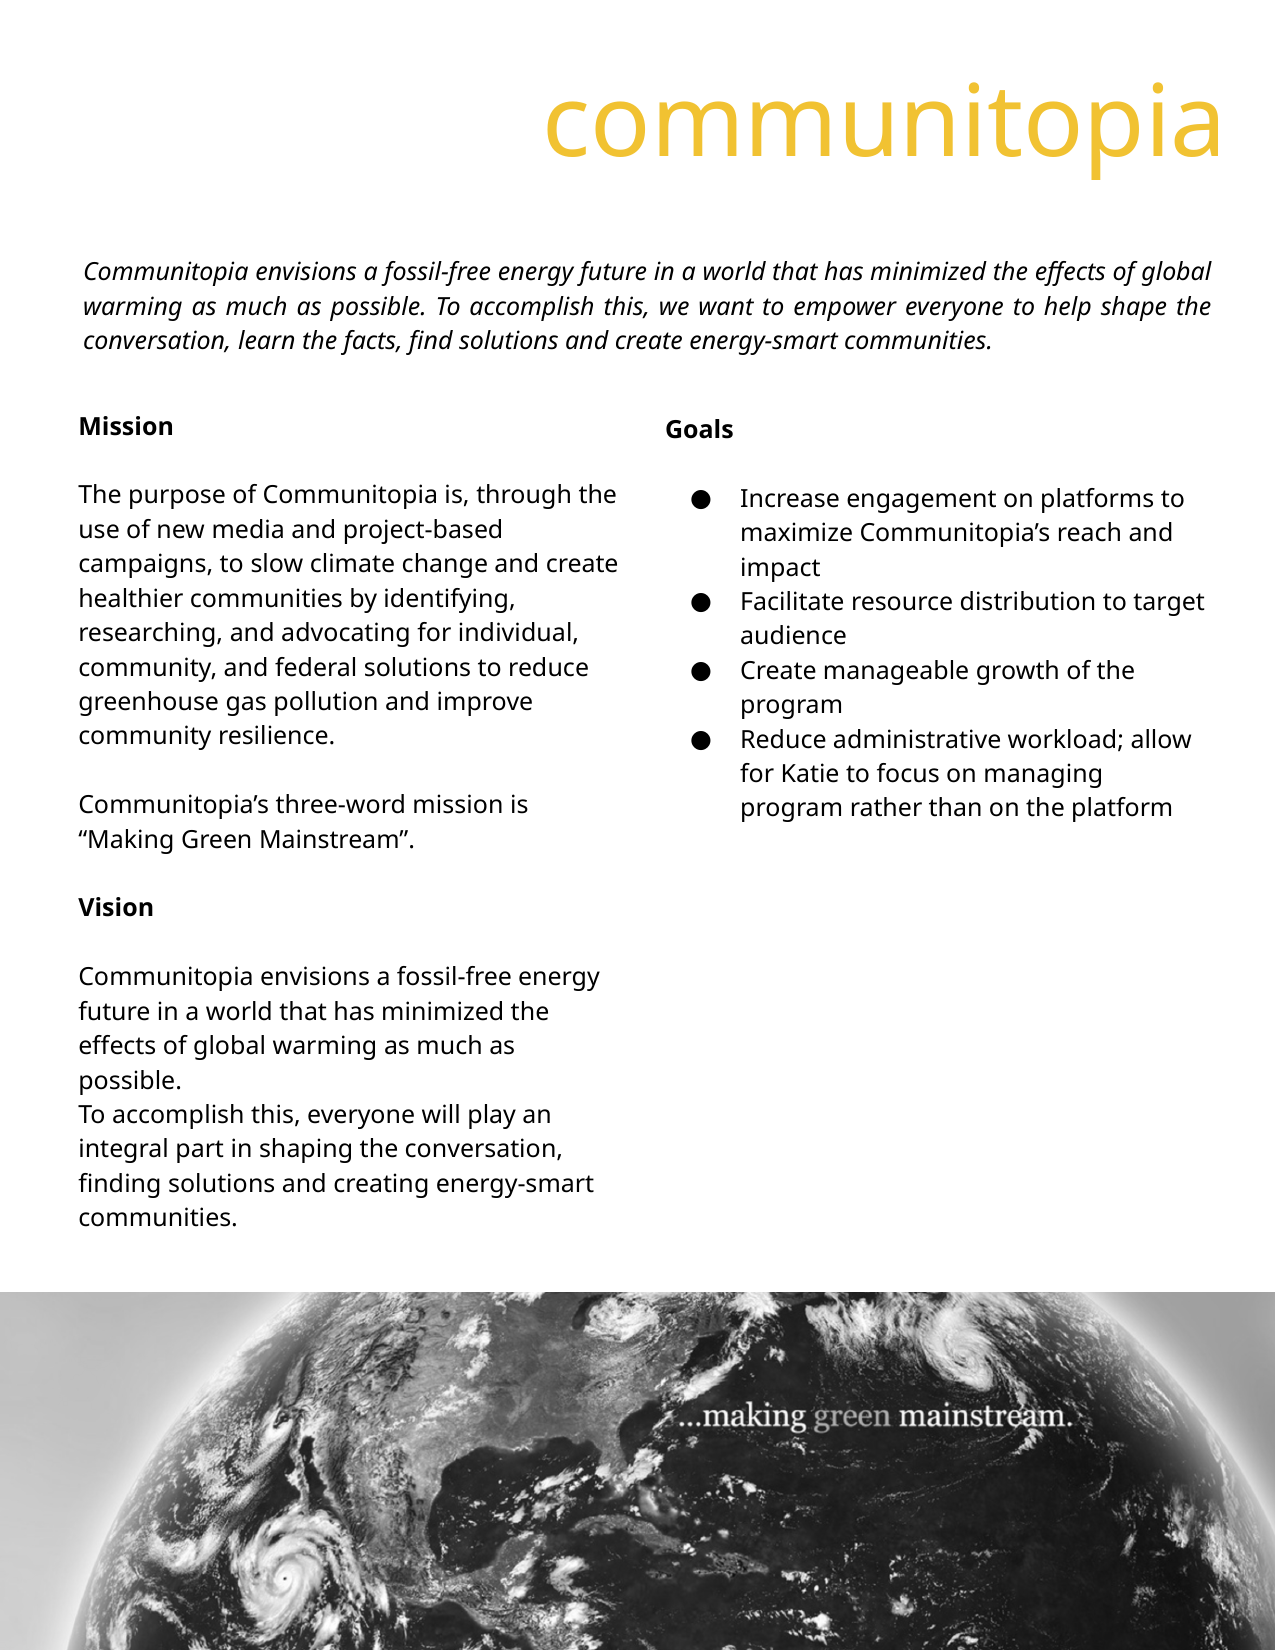

# communitopia
Mission
The purpose of Communitopia is, through the use of new media and project-based campaigns, to slow climate change and create healthier communities by identifying, researching, and advocating for individual, community, and federal solutions to reduce greenhouse gas pollution and improve community resilience.
Communitopia’s three-word mission is “Making Green Mainstream”.
Vision
Communitopia envisions a fossil-free energy future in a world that has minimized the effects of global warming as much as possible.
To accomplish this, everyone will play an integral part in shaping the conversation, finding solutions and creating energy-smart communities.
Communitopia envisions a fossil-free energy future in a world that has minimized the effects of global warming as much as possible. To accomplish this, we want to empower everyone to help shape the conversation, learn the facts, find solutions and create energy-smart communities.
Goals
Increase engagement on platforms to maximize Communitopia’s reach and impact
Facilitate resource distribution to target audience
Create manageable growth of the program
Reduce administrative workload; allow for Katie to focus on managing program rather than on the platform